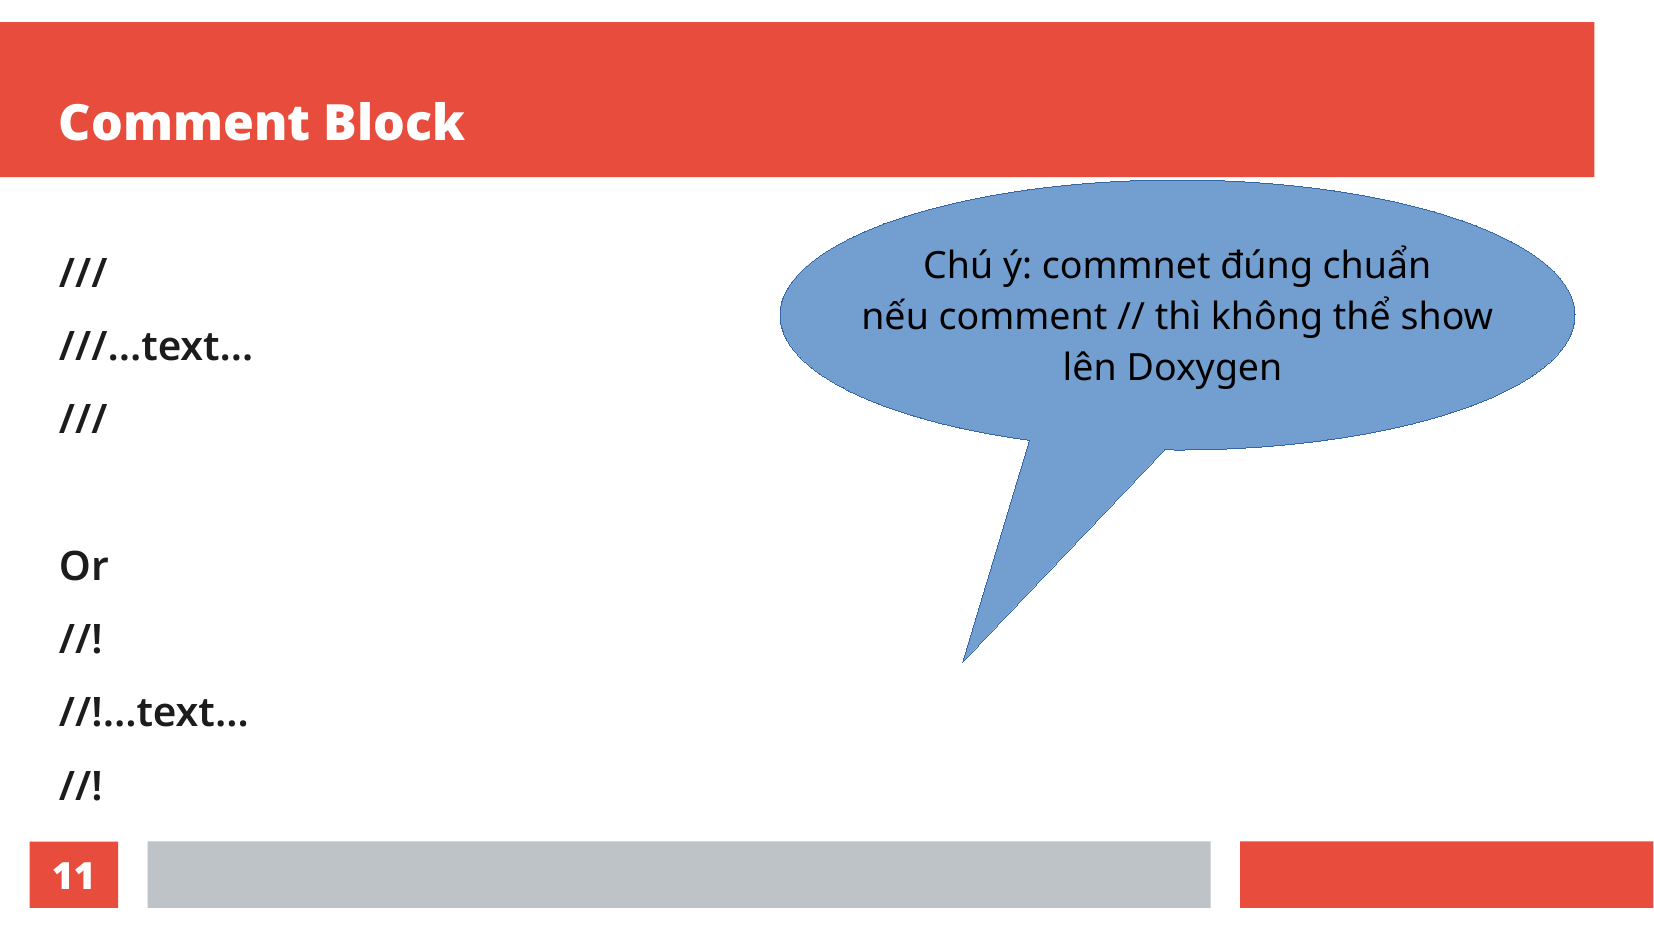

# Comment Block
Chú ý: commnet đúng chuẩn
nếu comment // thì không thể show
lên Doxygen
///
///...text…
///
Or
//!
//!...text…
//!
11